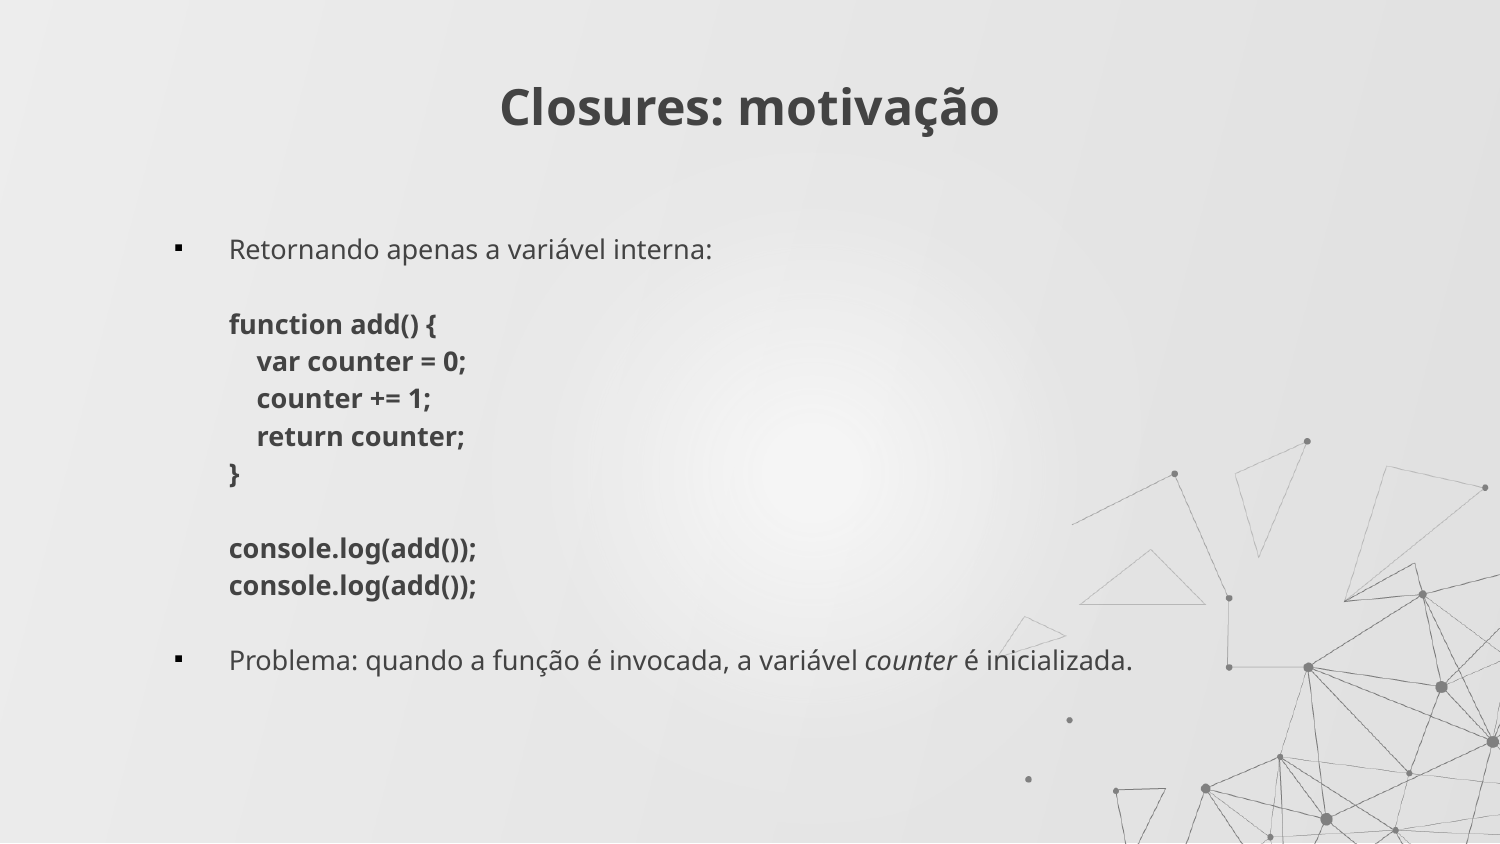

Closures: motivação
# Retornando apenas a variável interna:
function add() {
 var counter = 0;
 counter += 1;
 return counter;
}
console.log(add());
console.log(add());
Problema: quando a função é invocada, a variável counter é inicializada.